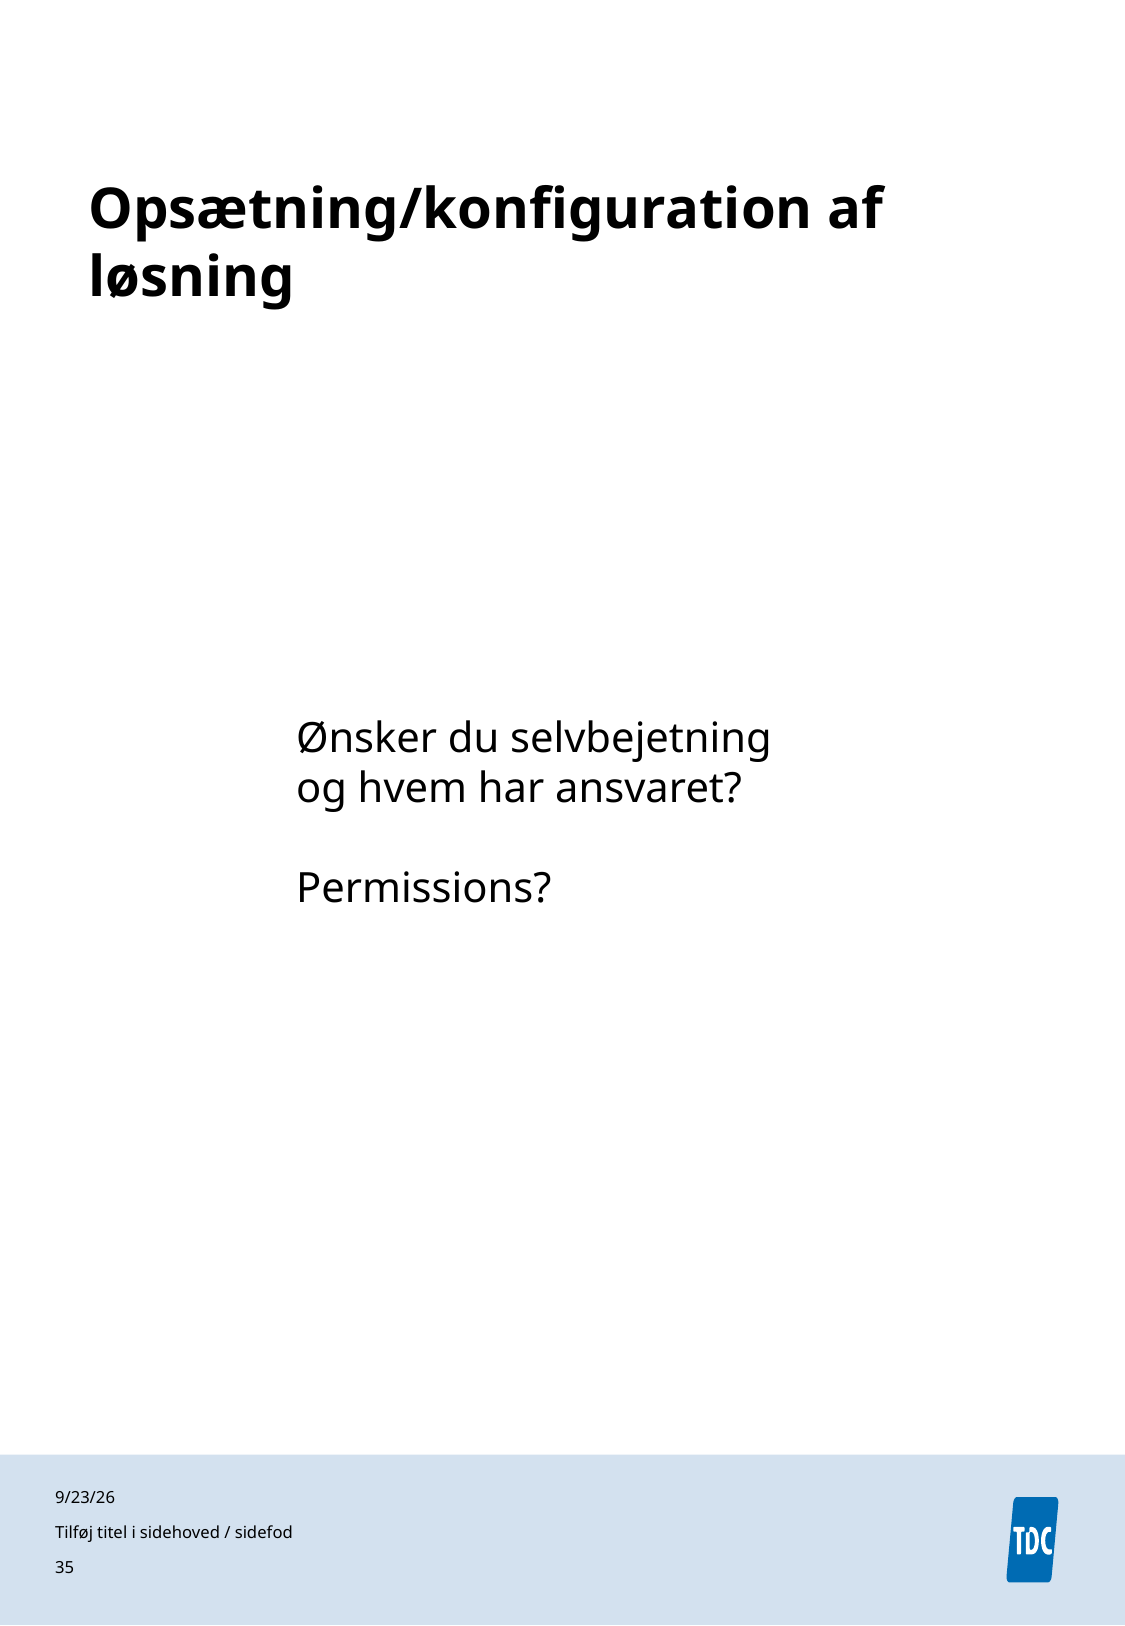

# Opsætning/konfiguration af løsning
Knap til opsætning – Hvornår? Og hvem har ansvaret?
Kan være forskelligt!
100% færdigt
Middelvej – løsningsdesigner
Ingen afstemning
Afhængighed til NP skema
Alle skal være tilmeldt søgegrupper, men ikke nødvendigvis meldt ind. Alle meldt ud
Men man melder sig ind i alle grupper når man melder sig ind.
Alle skal være tilmeldt søgegrupper, men ikke nødvendigvis meldt ind. Alle meldt ud
Men man melder sig ind i alle grupper når man melder sig ind.
Adresser som opstinnlingsborde skal installeres på?
Ønsker du selvbejetning og hvem har ansvaret?
Permissions?
Tilføj titel i sidehoved / sidefod